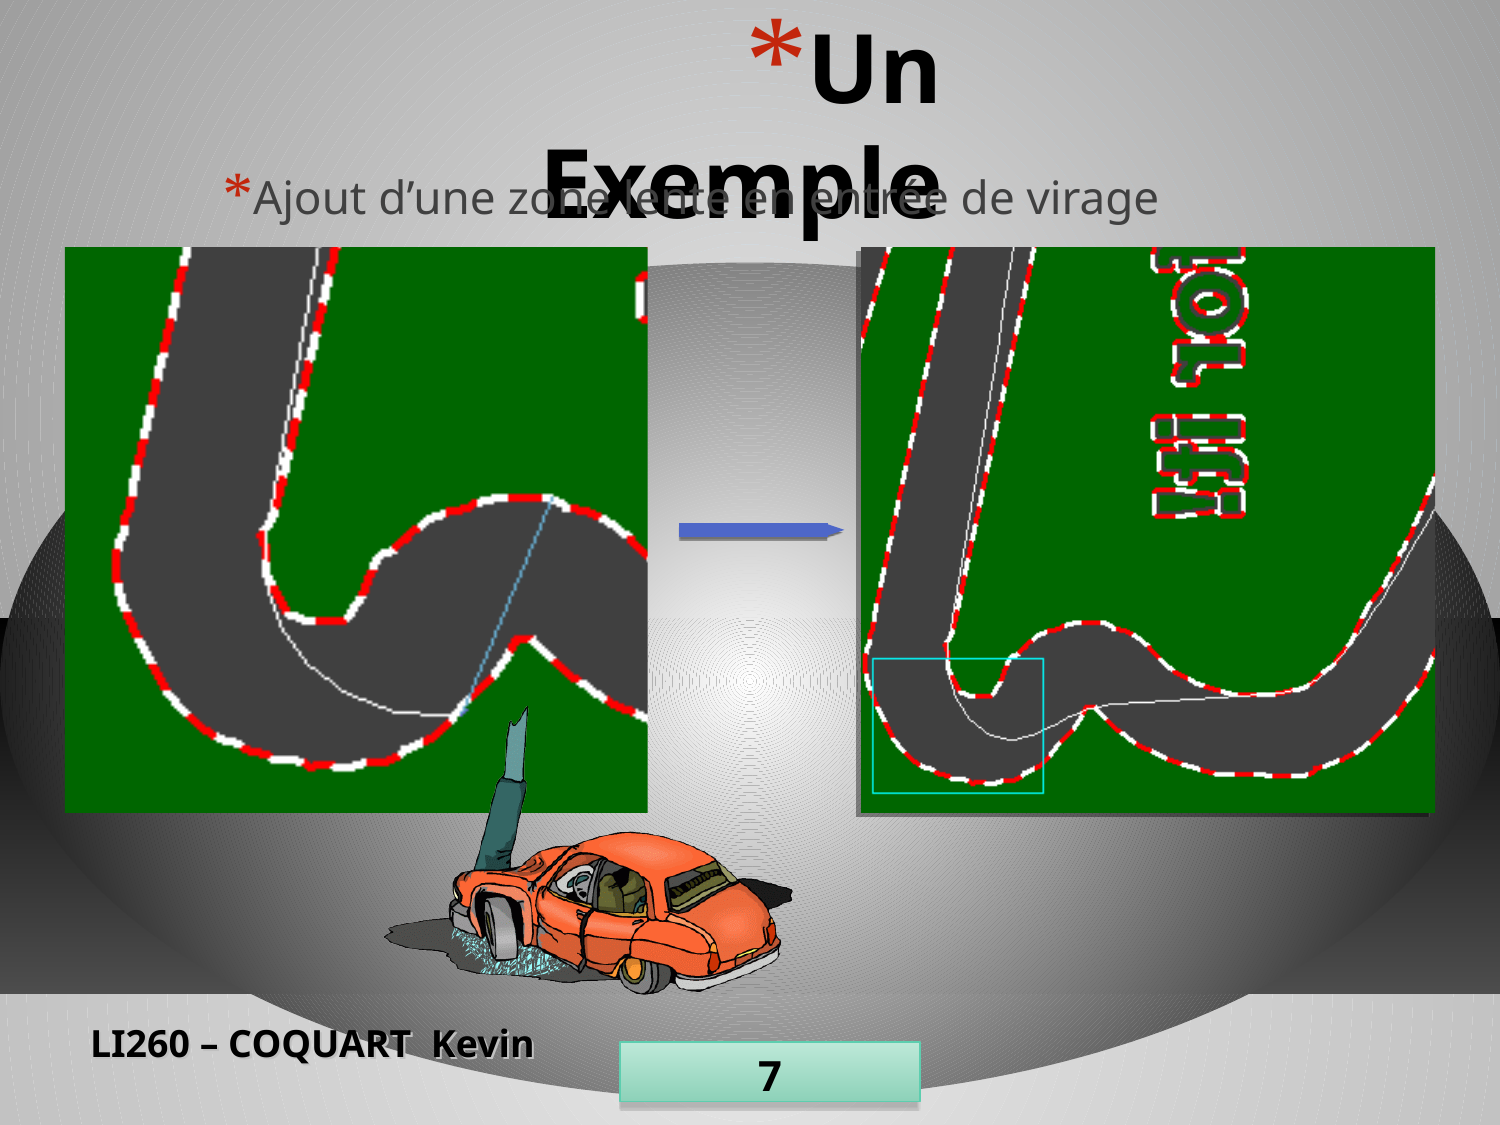

# Un Exemple
Ajout d’une zone lente en entrée de virage
LI260 – COQUART Kevin